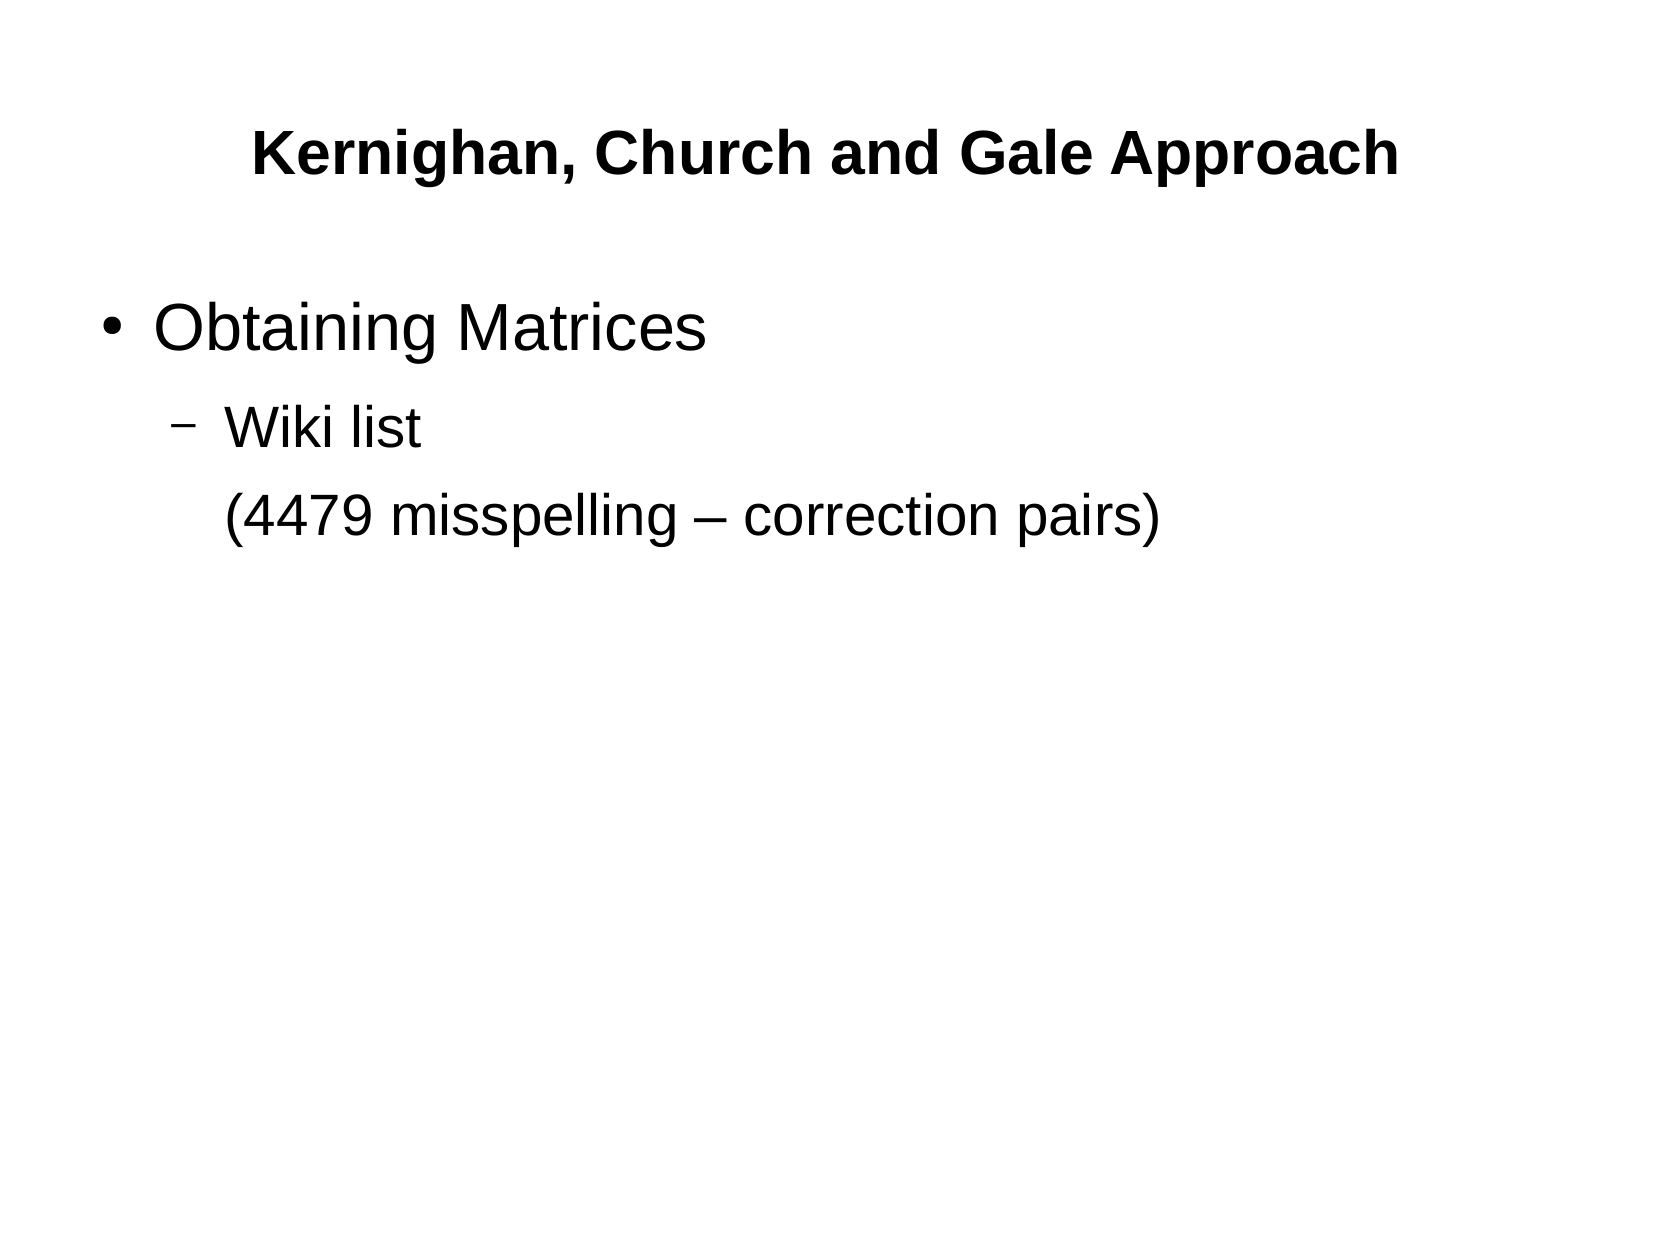

# Kernighan, Church and Gale Approach
Obtaining Matrices
Wiki list
(4479 misspelling – correction pairs)